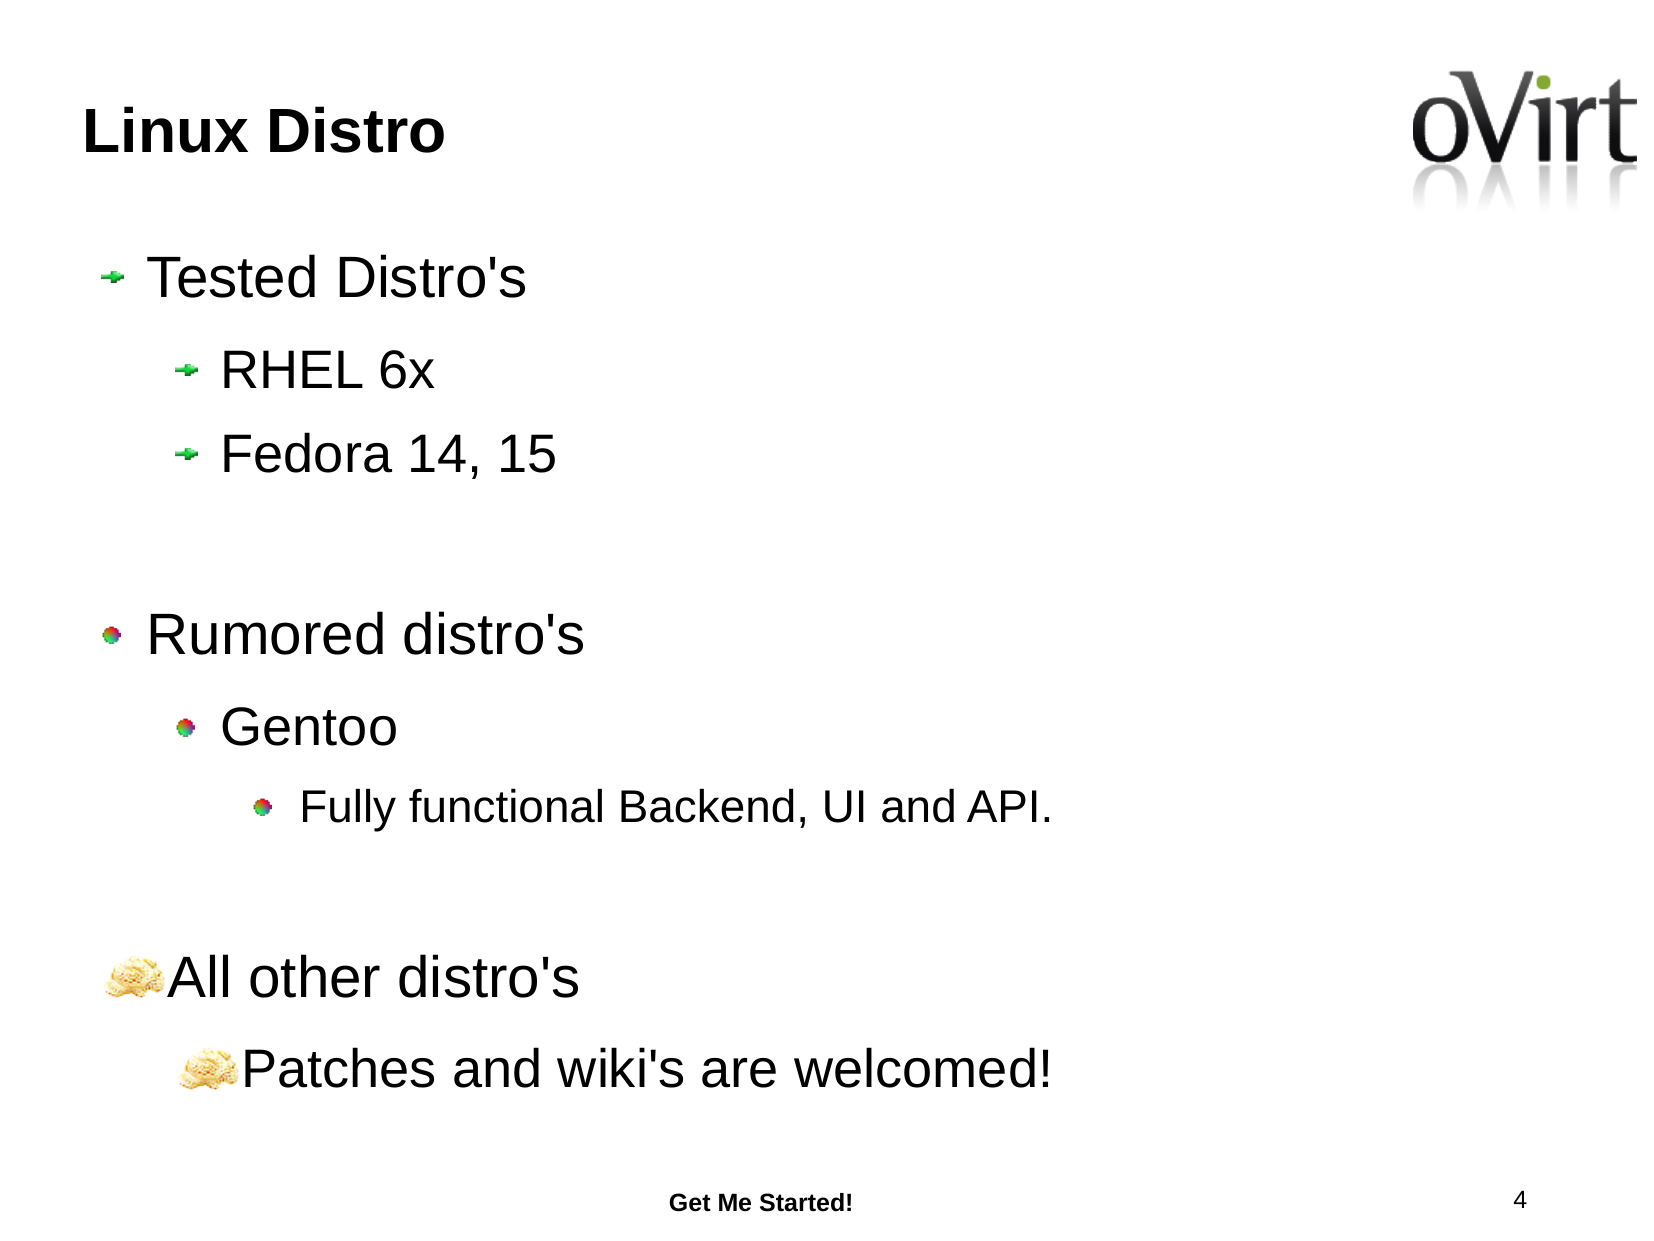

# Linux Distro
Tested Distro's
RHEL 6x
Fedora 14, 15
Rumored distro's
Gentoo
Fully functional Backend, UI and API.
All other distro's
Patches and wiki's are welcomed!